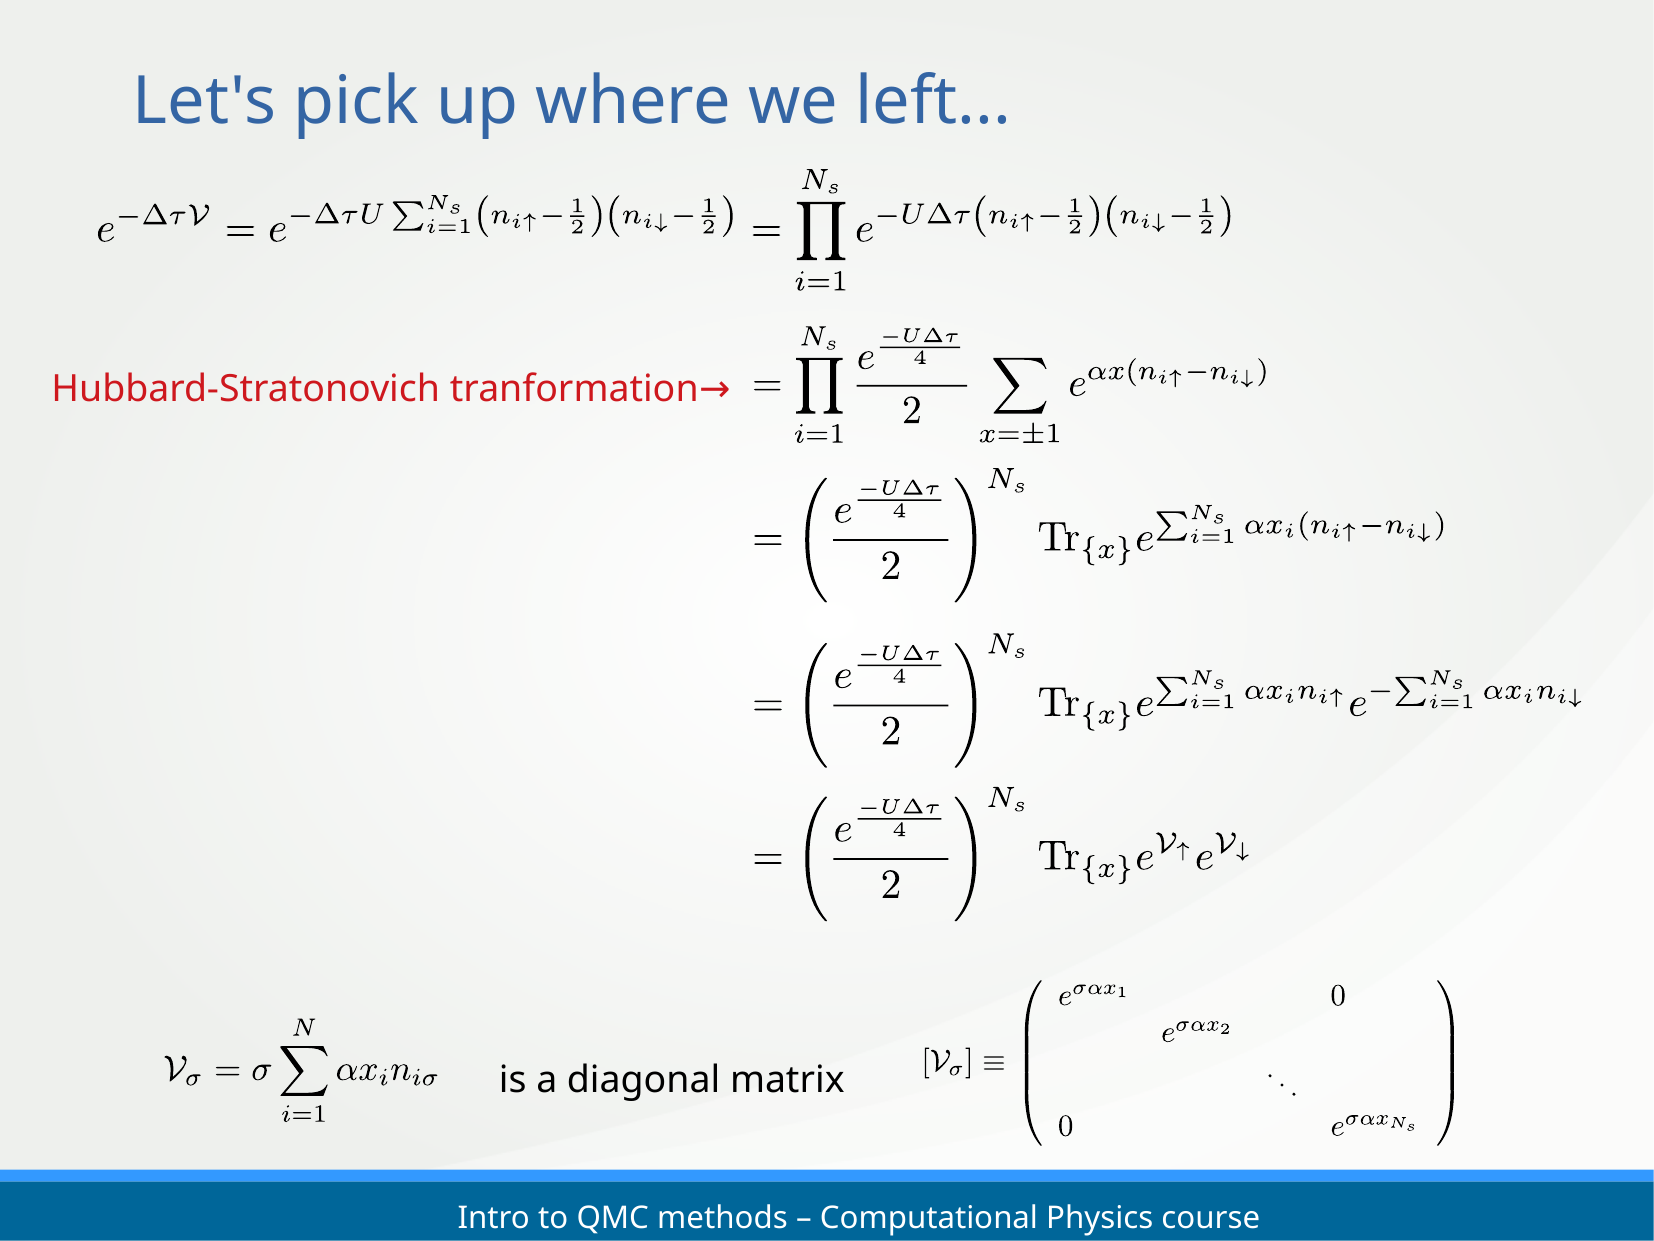

Let's pick up where we left...
Hubbard-Stratonovich tranformation→
is a diagonal matrix